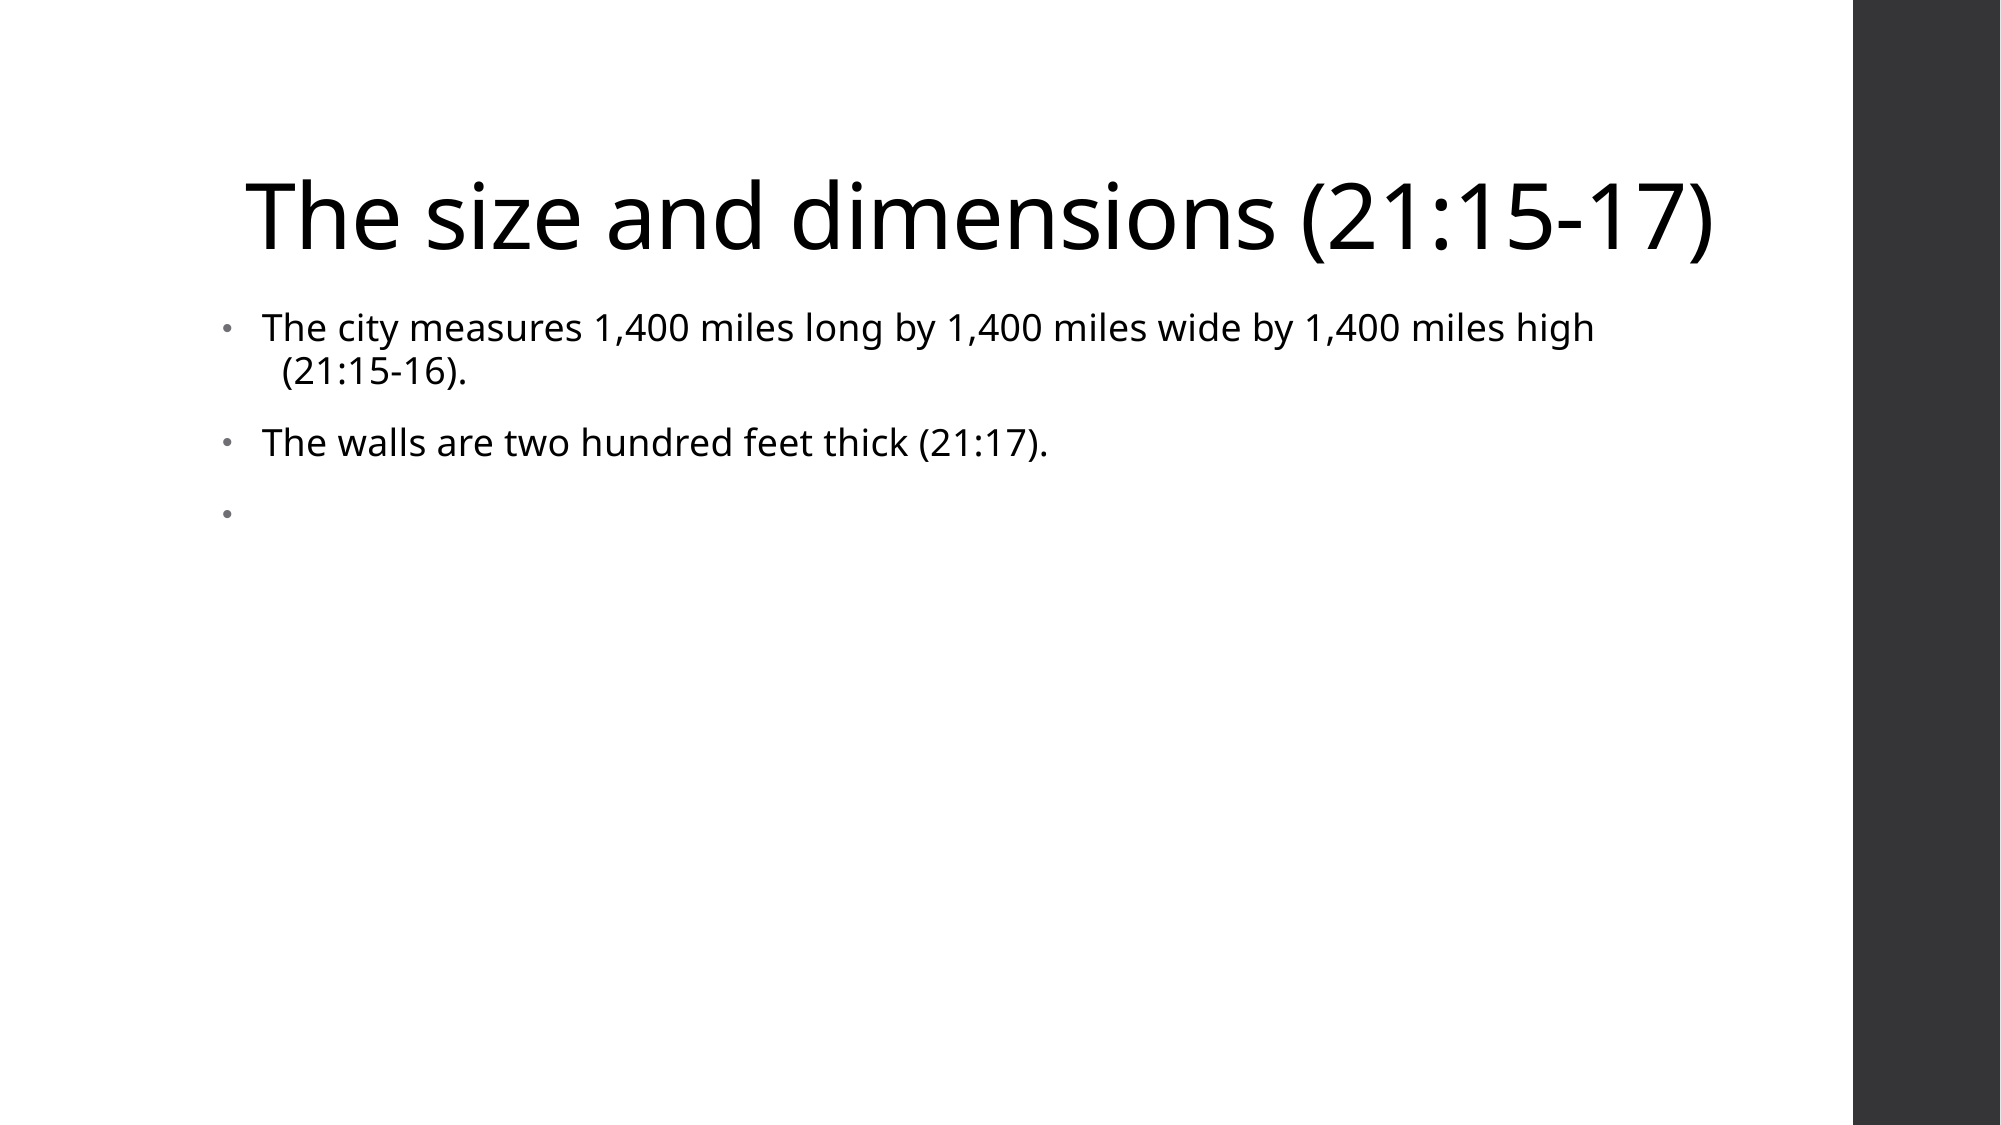

# The size and dimensions (21:15-17)
 The city measures 1,400 miles long by 1,400 miles wide by 1,400 miles high (21:15-16).
 The walls are two hundred feet thick (21:17).